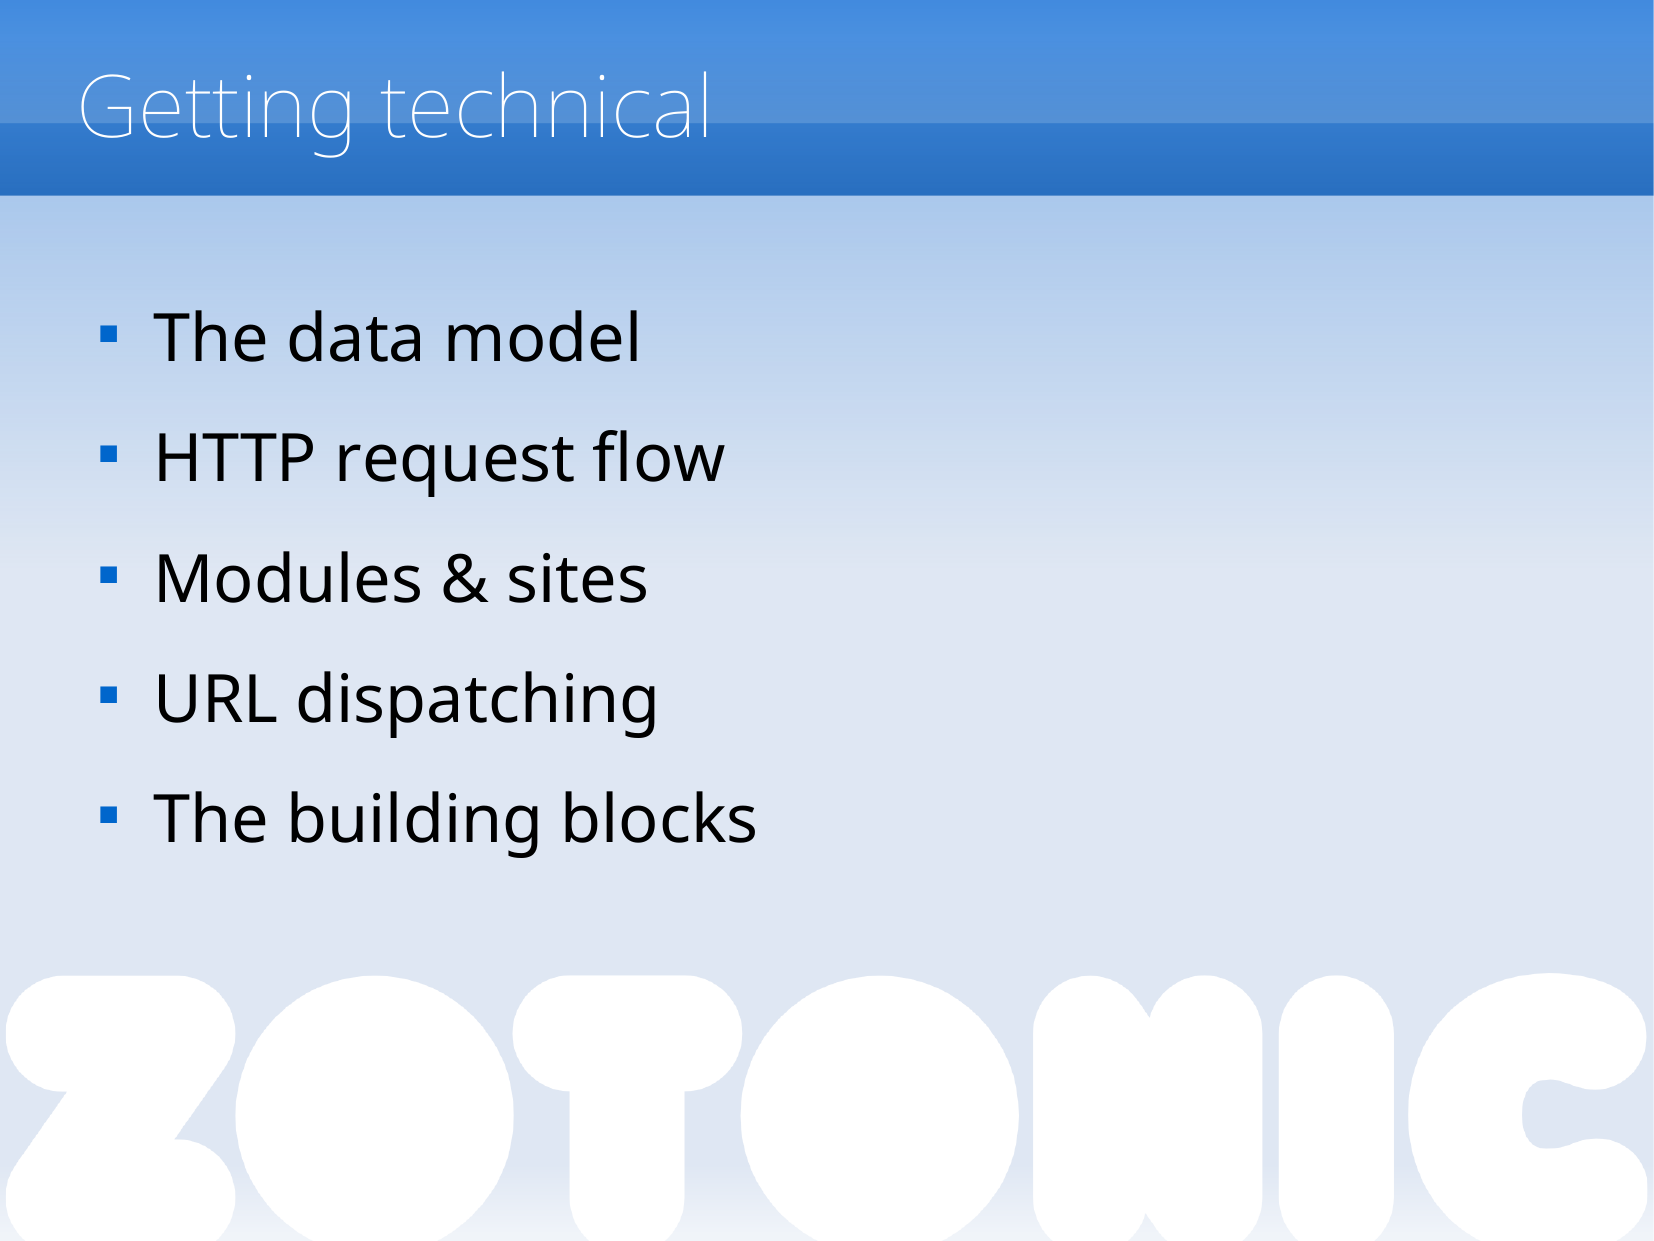

# Getting technical
The data model
HTTP request flow
Modules & sites
URL dispatching
The building blocks